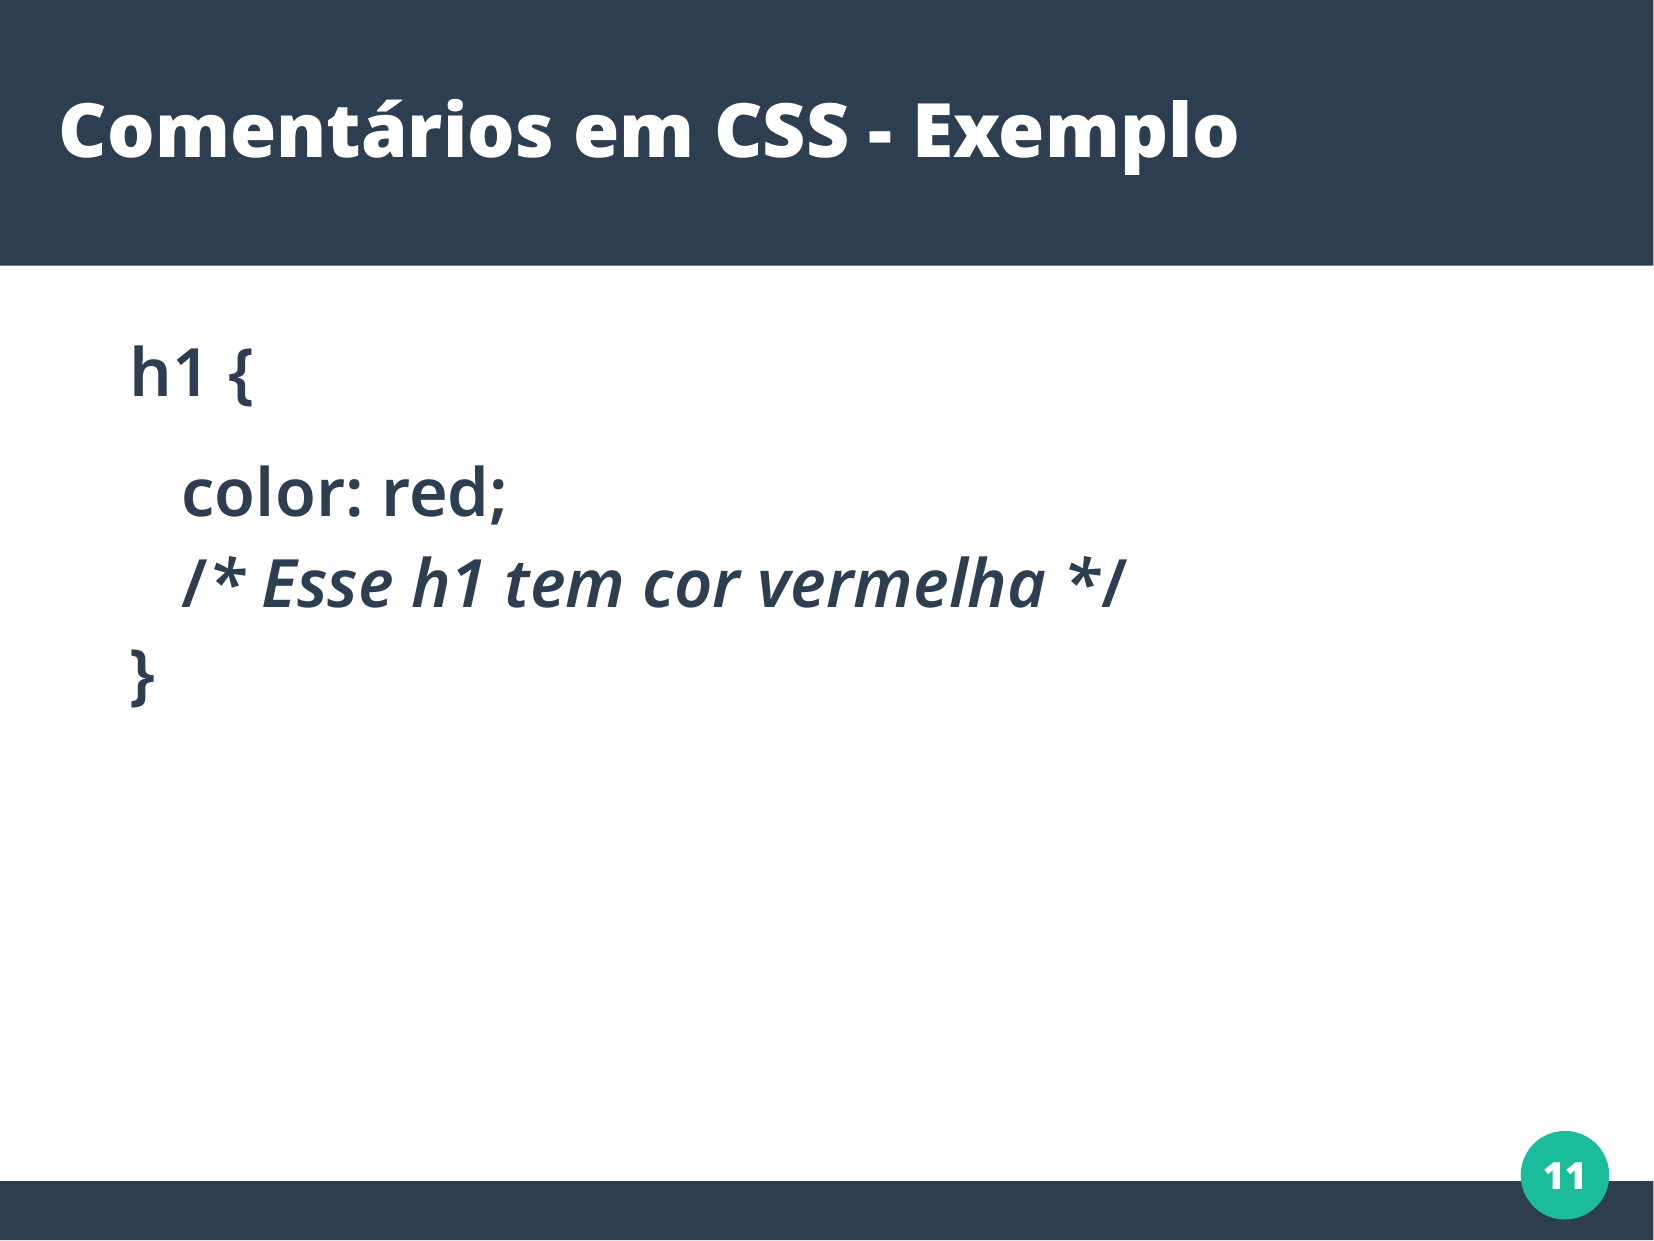

# Comentários em CSS - Exemplo
h1 {
 color: red;
 /* Esse h1 tem cor vermelha */
}
11